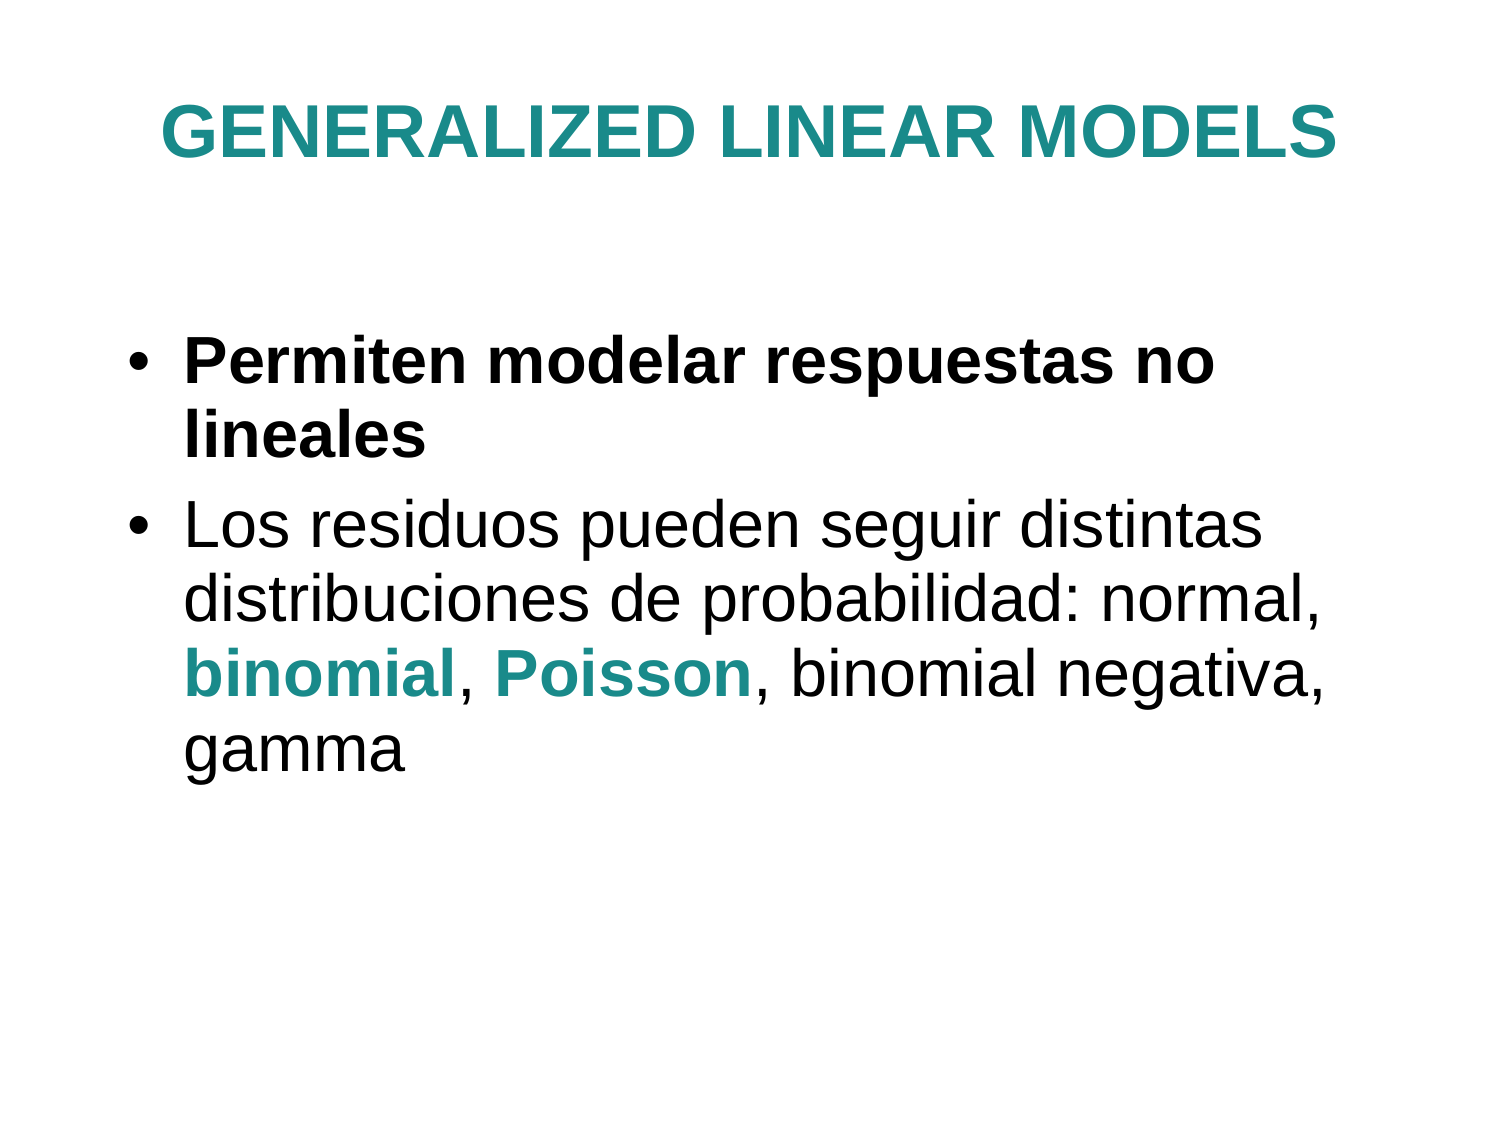

# GENERALIZED LINEAR MODELS
Permiten modelar respuestas no lineales
Los residuos pueden seguir distintas distribuciones de probabilidad: normal, binomial, Poisson, binomial negativa, gamma